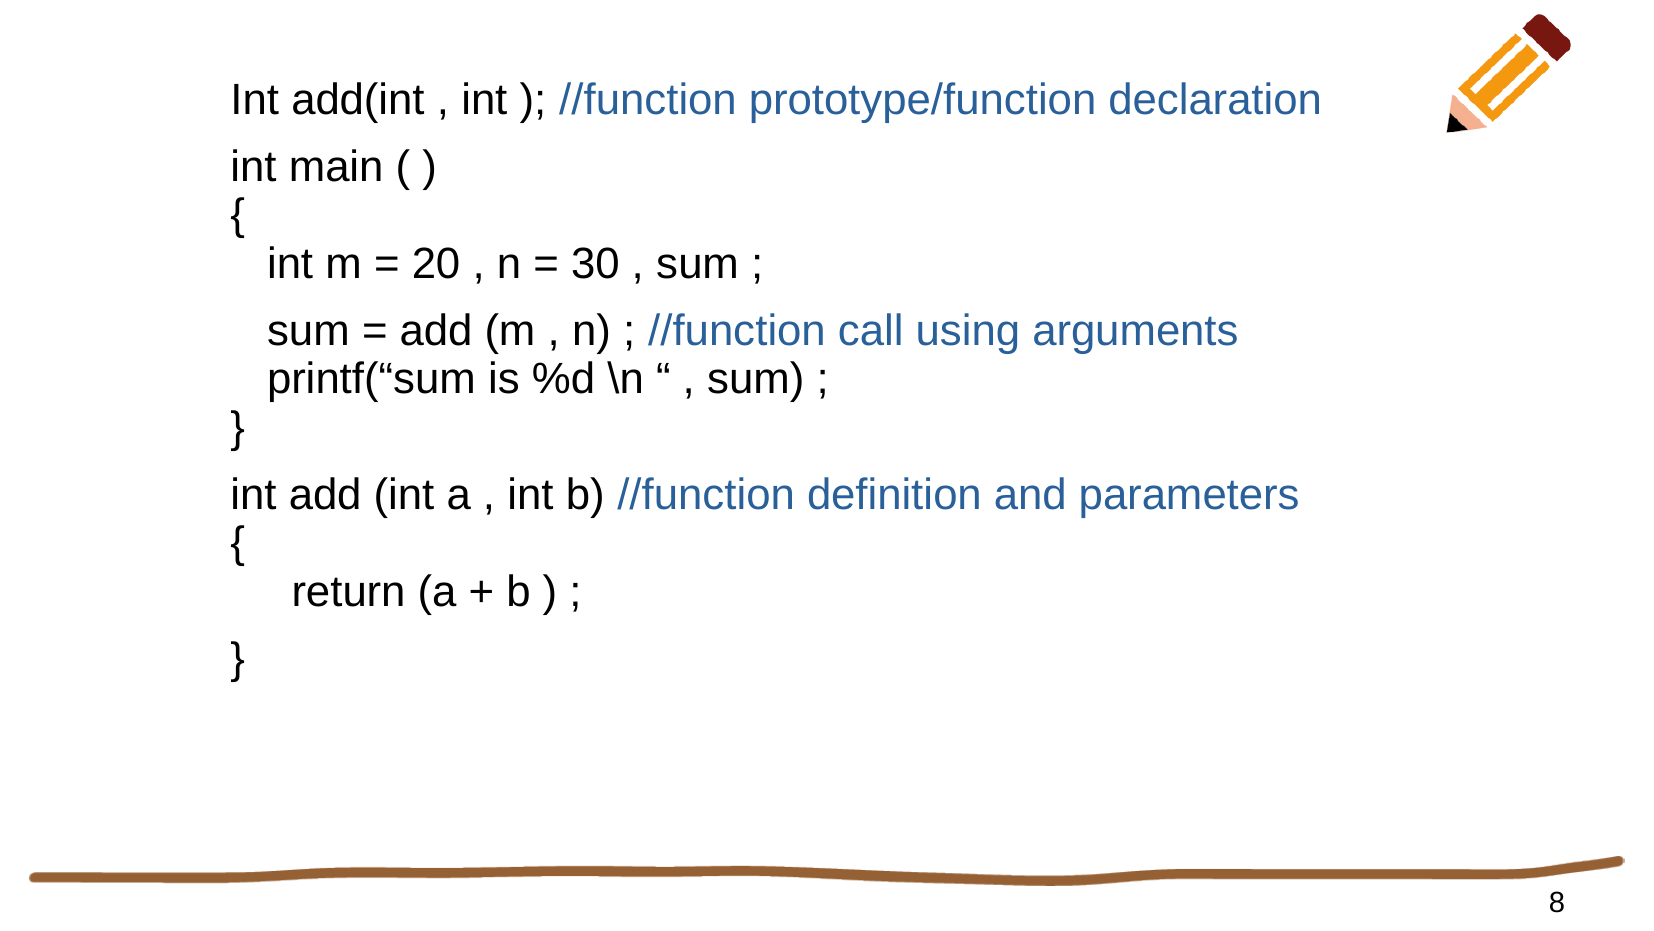

# Int add(int , int ); //function prototype/function declaration
int main ( )
{
 int m = 20 , n = 30 , sum ;
 sum = add (m , n) ; //function call using arguments
 printf(“sum is %d \n “ , sum) ;
}
int add (int a , int b) //function definition and parameters
{
 return (a + b ) ;
}
8